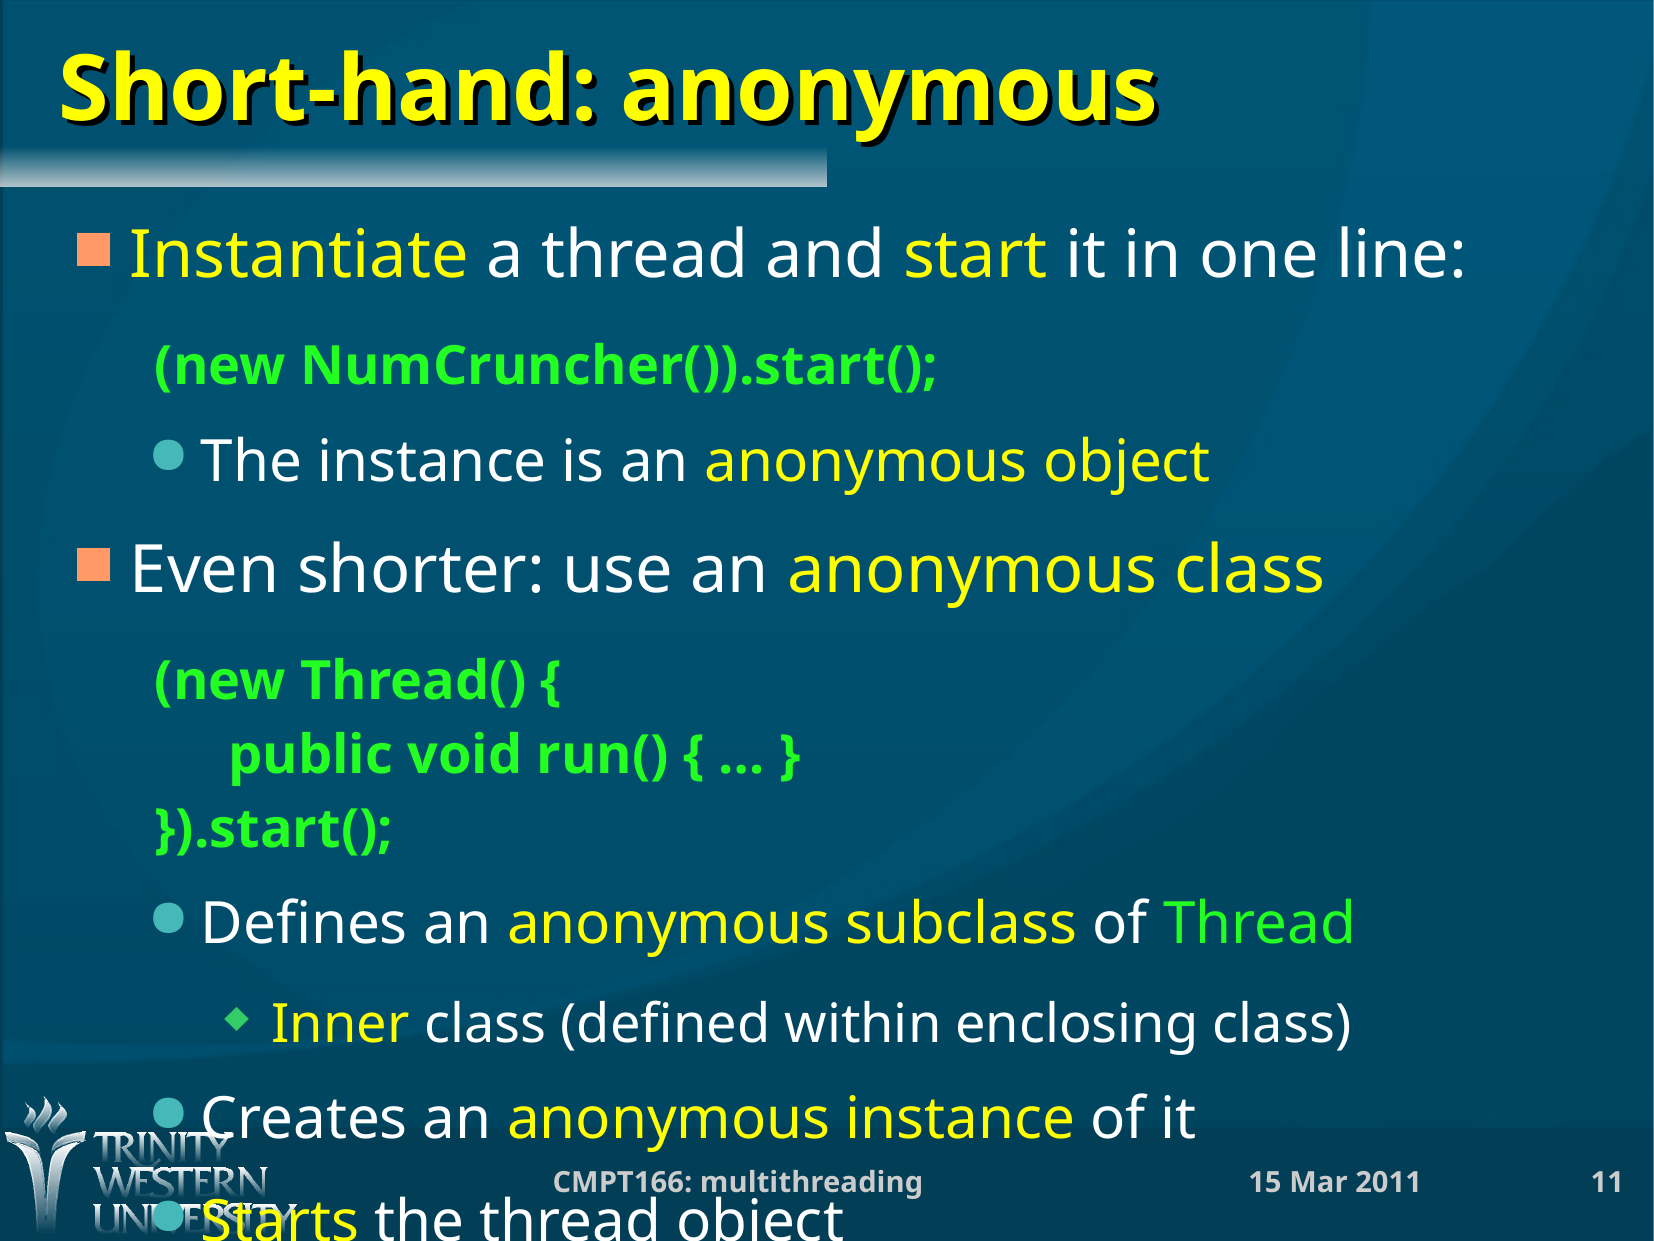

# Short-hand: anonymous
Instantiate a thread and start it in one line:
(new NumCruncher()).start();
The instance is an anonymous object
Even shorter: use an anonymous class
(new Thread() {
	public void run() { … }
}).start();
Defines an anonymous subclass of Thread
Inner class (defined within enclosing class)
Creates an anonymous instance of it
Starts the thread object
CMPT166: multithreading
15 Mar 2011
11